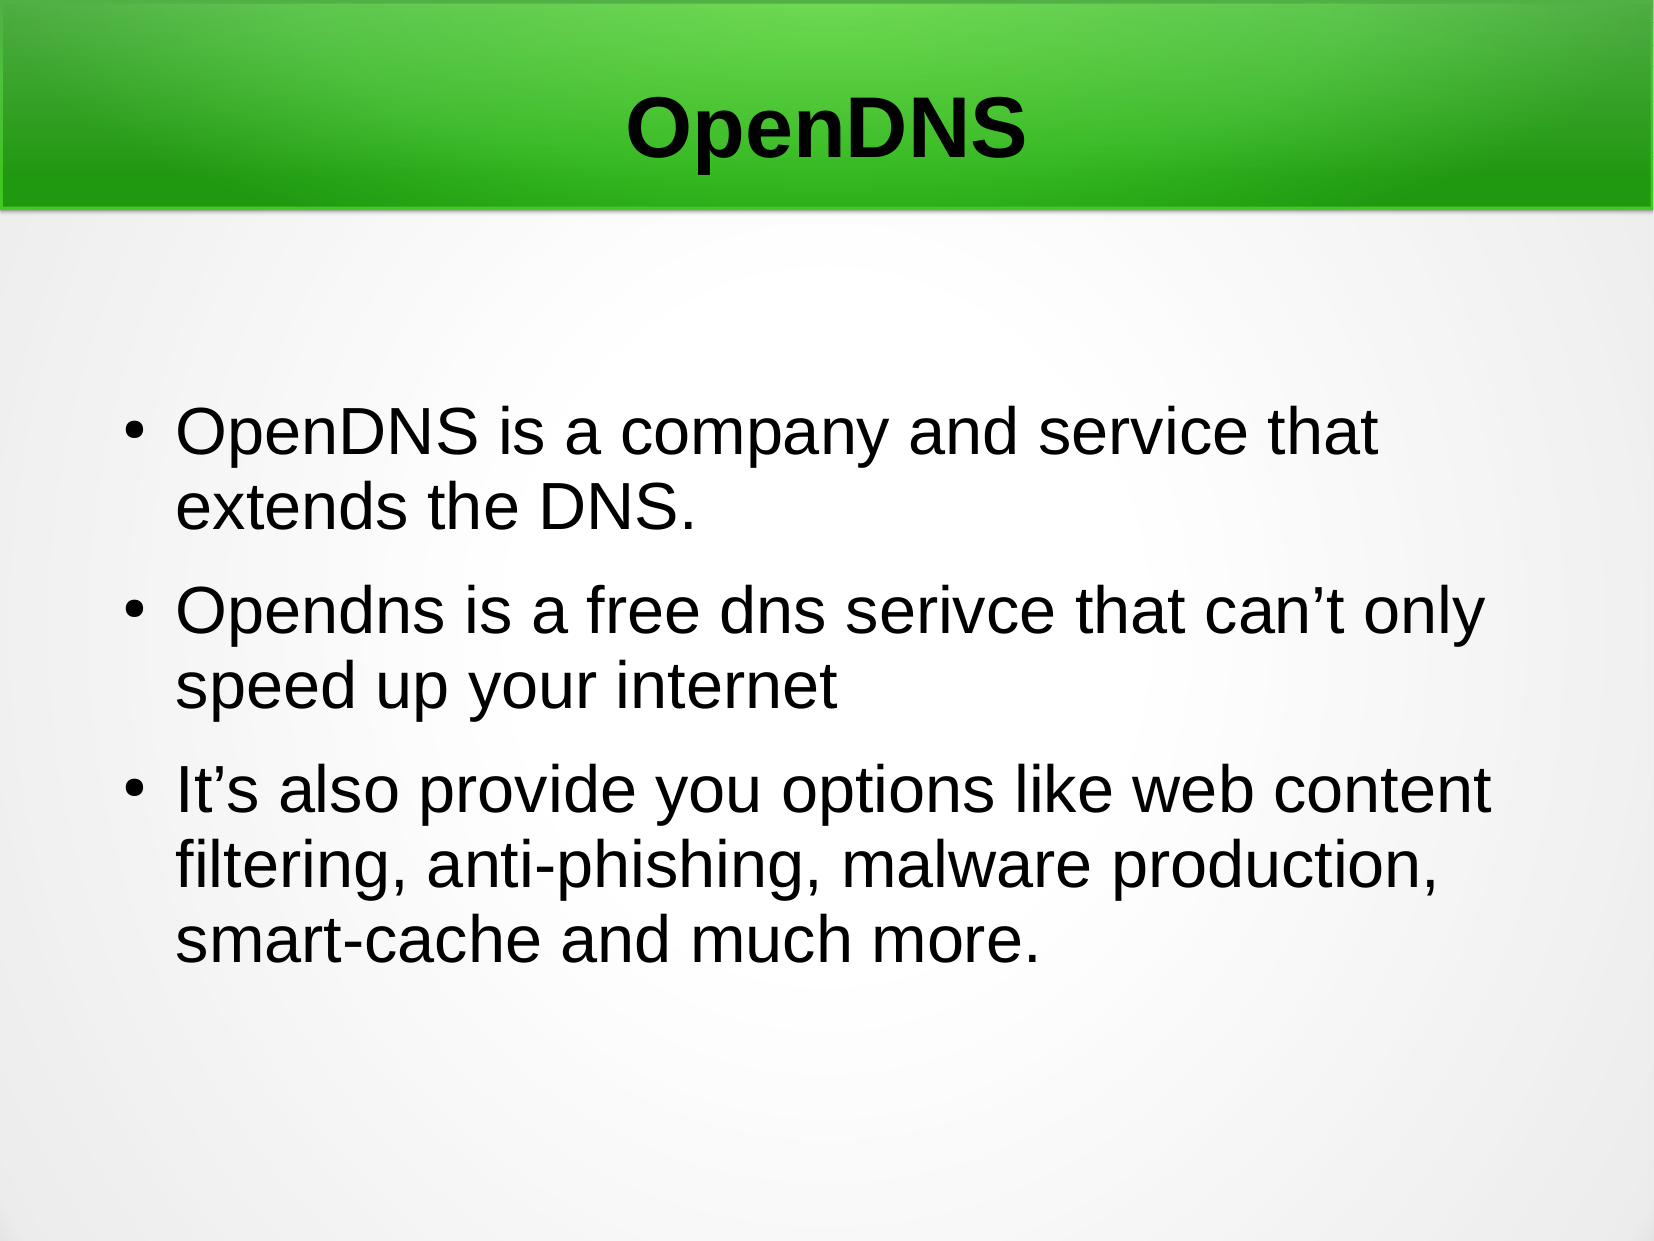

# OpenDNS
OpenDNS is a company and service that extends the DNS.
Opendns is a free dns serivce that can’t only speed up your internet
It’s also provide you options like web content filtering, anti-phishing, malware production, smart-cache and much more.